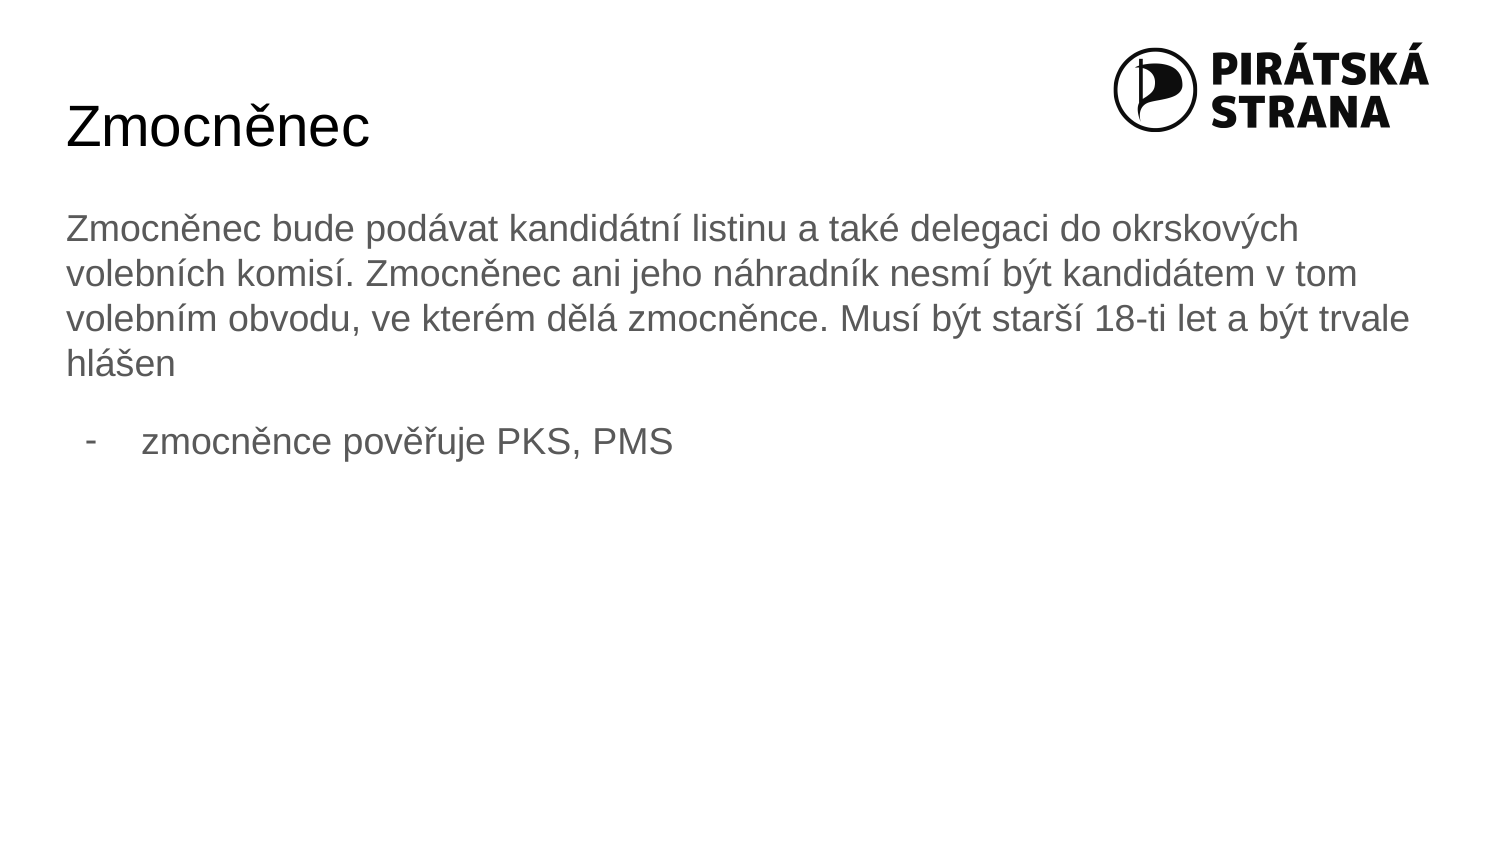

# Zmocněnec
Zmocněnec bude podávat kandidátní listinu a také delegaci do okrskových volebních komisí. Zmocněnec ani jeho náhradník nesmí být kandidátem v tom volebním obvodu, ve kterém dělá zmocněnce. Musí být starší 18-ti let a být trvale hlášen
zmocněnce pověřuje PKS, PMS